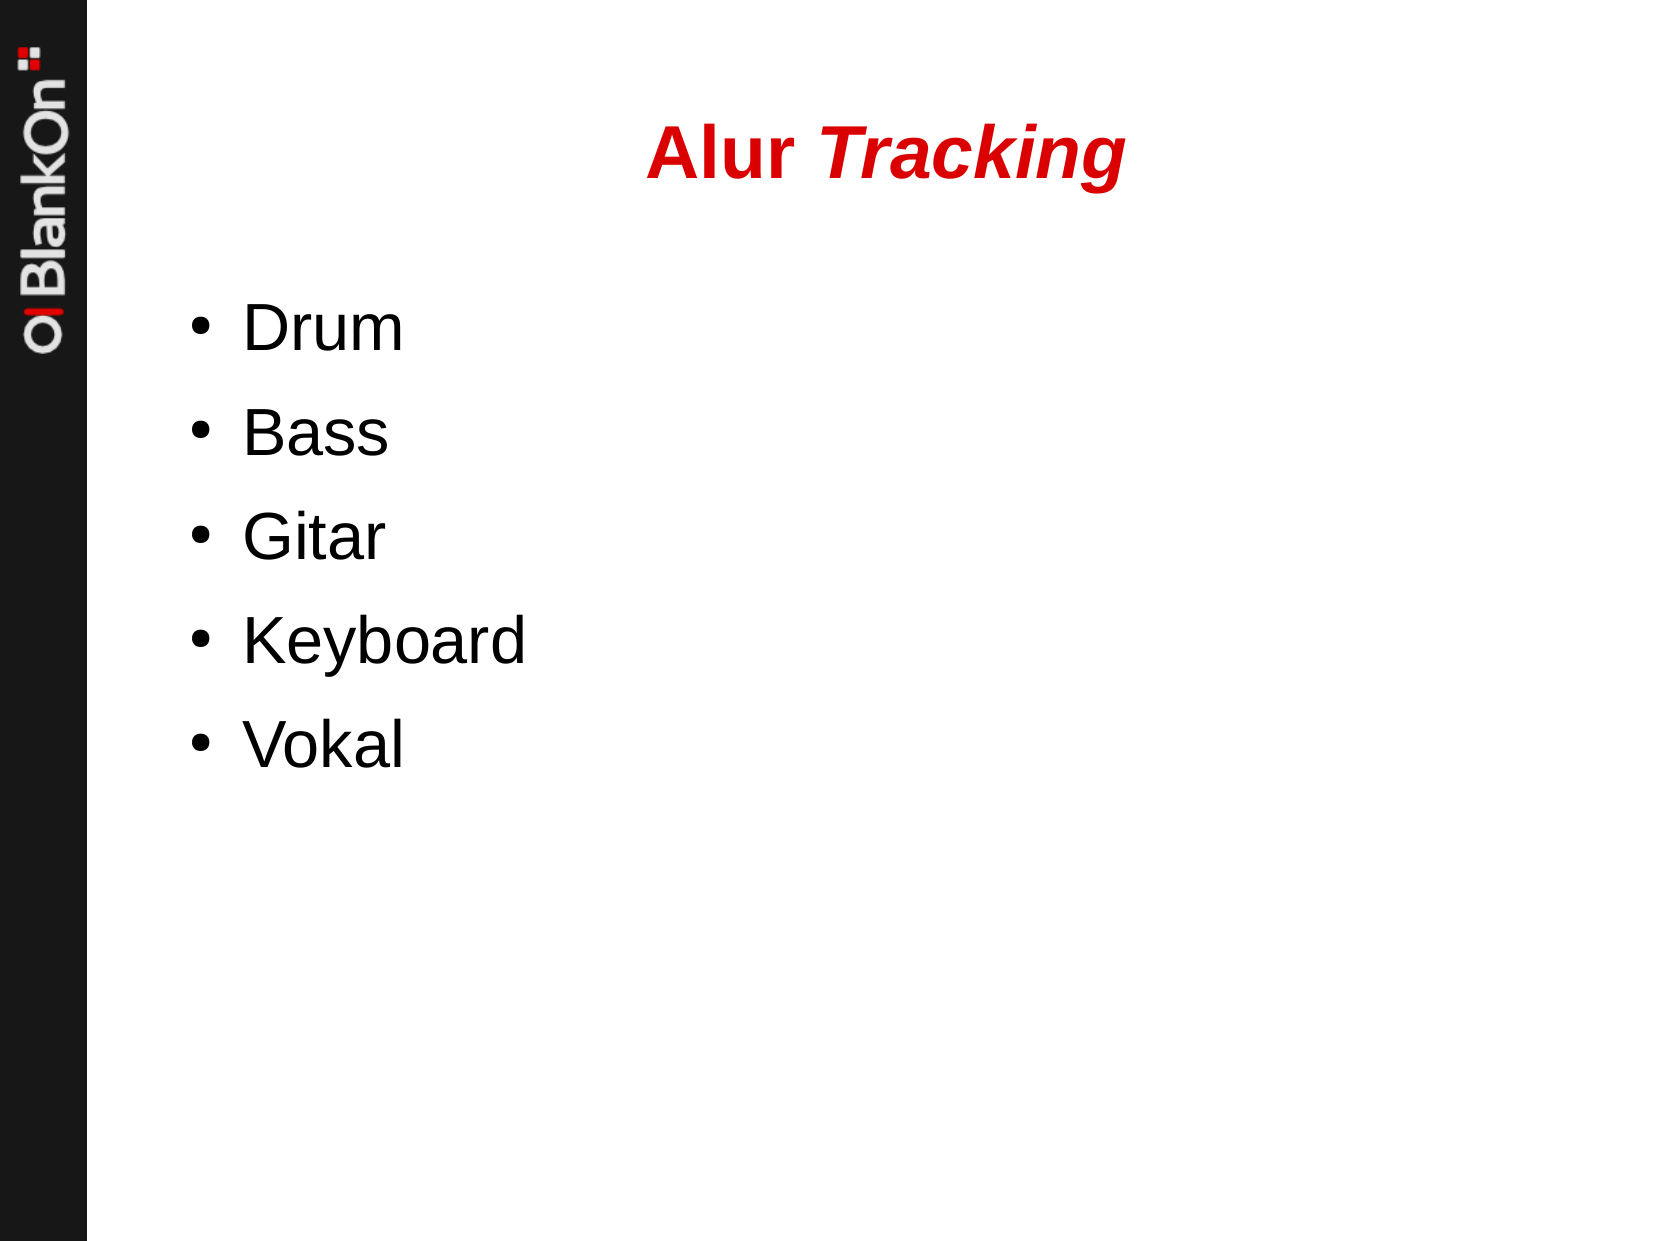

Alur Tracking
# Drum
Bass
Gitar
Keyboard
Vokal